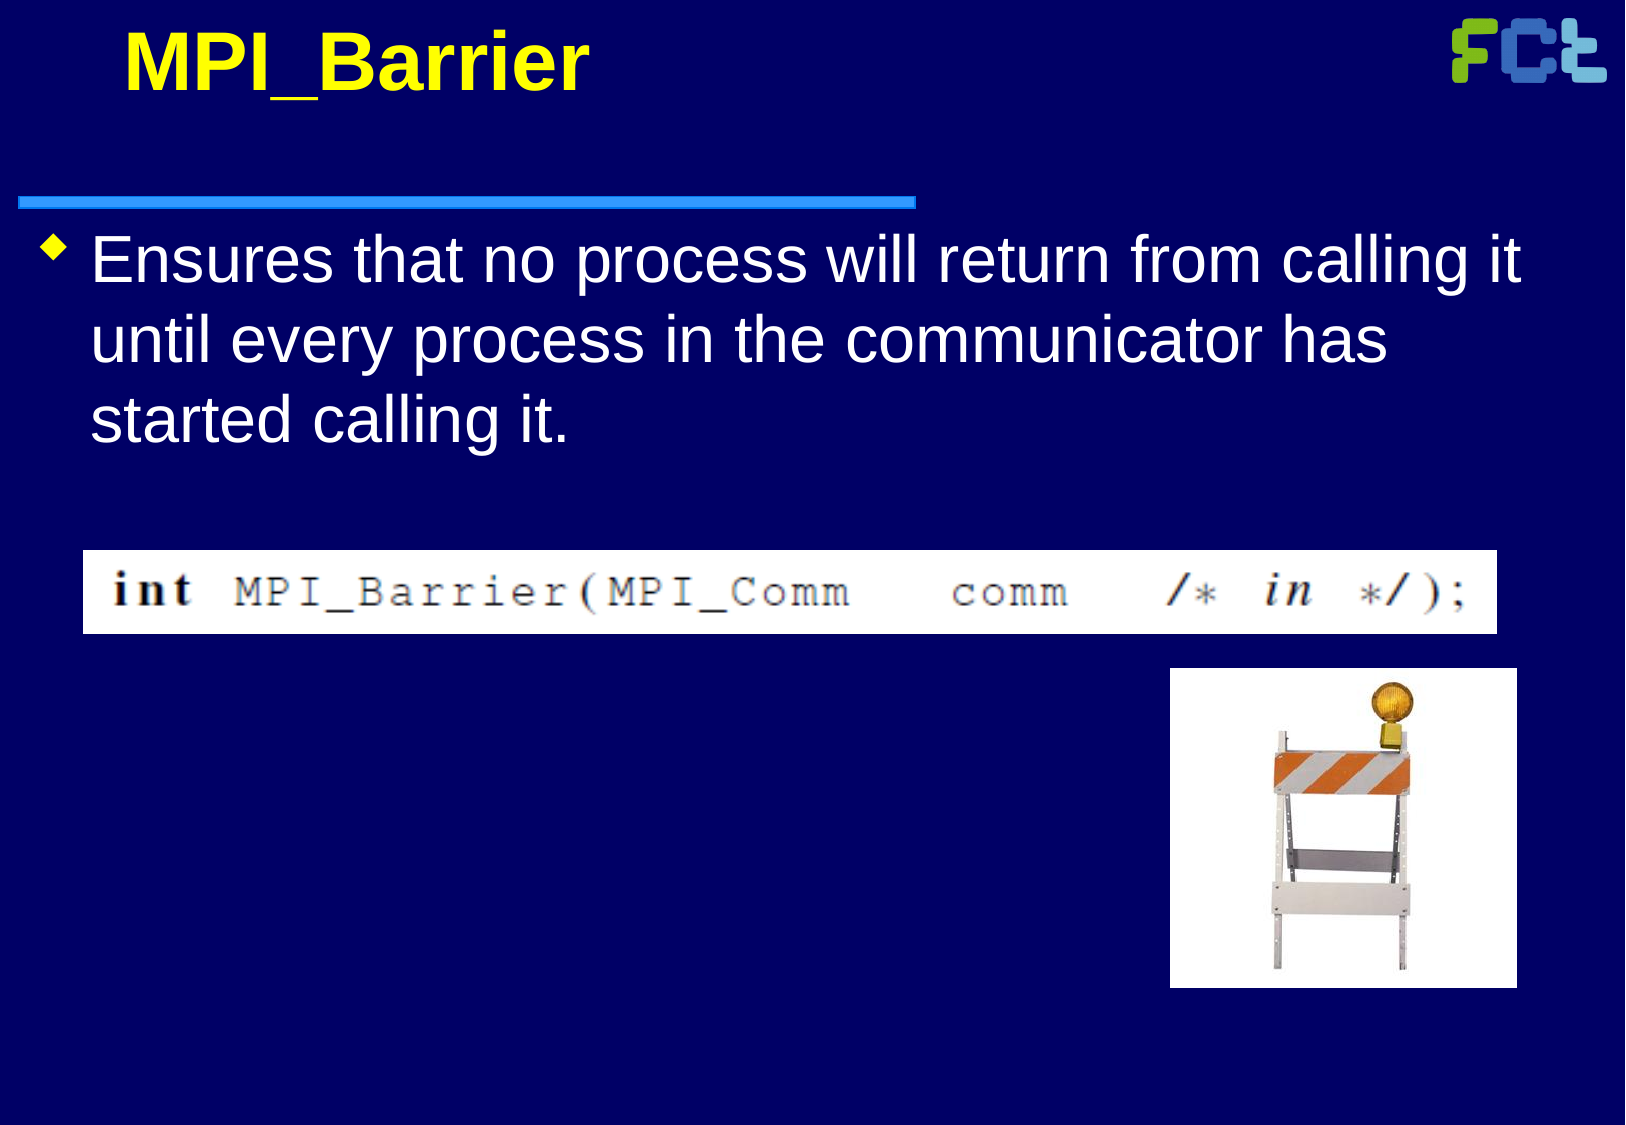

# MPI_Barrier
Ensures that no process will return from calling it until every process in the communicator has started calling it.